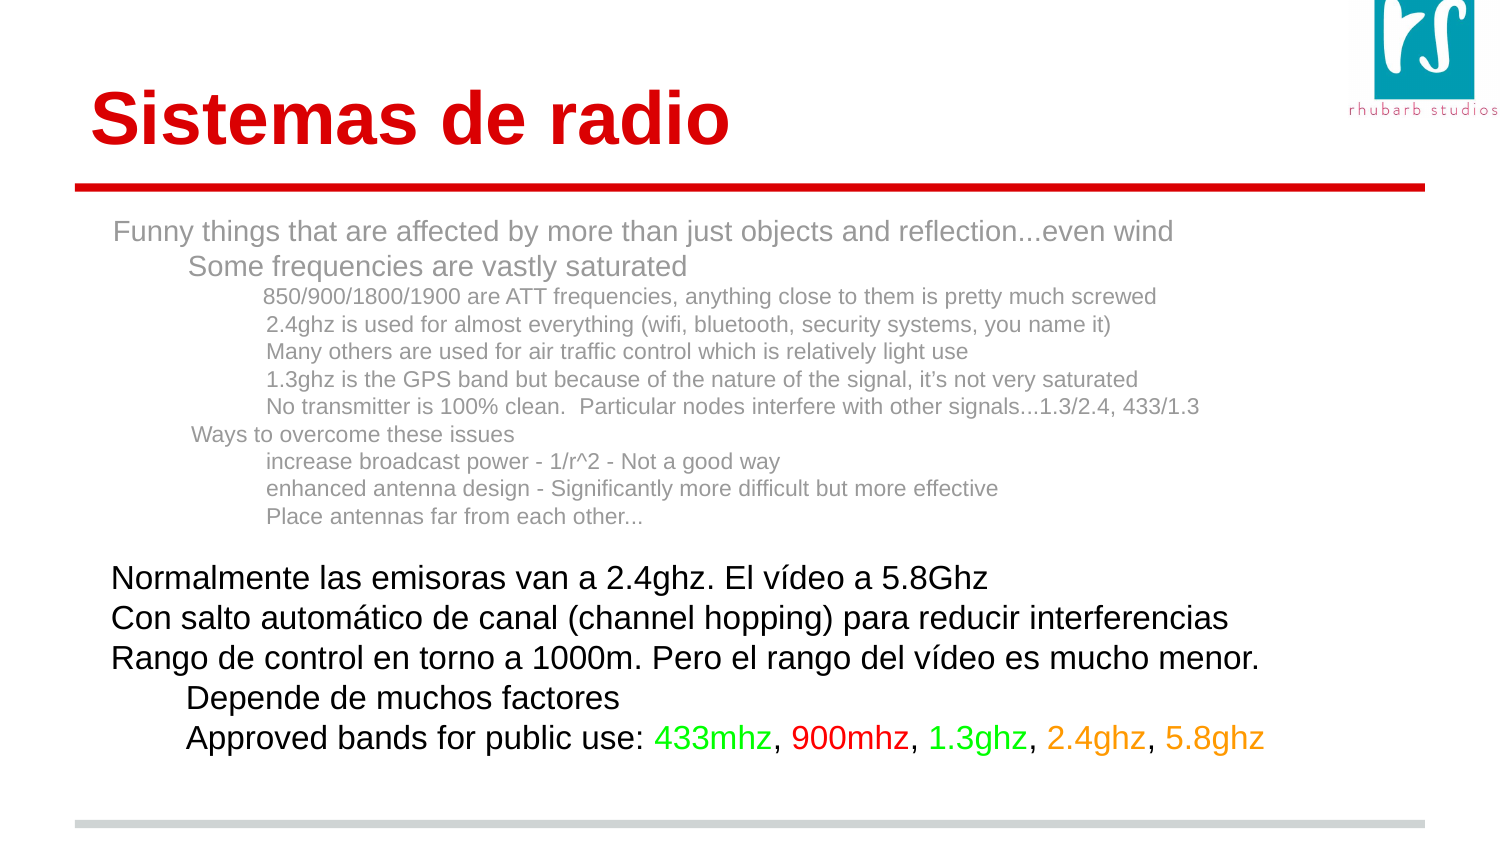

# Sistemas de radio
Funny things that are affected by more than just objects and reflection...even wind
Some frequencies are vastly saturated
850/900/1800/1900 are ATT frequencies, anything close to them is pretty much screwed
2.4ghz is used for almost everything (wifi, bluetooth, security systems, you name it)
Many others are used for air traffic control which is relatively light use
1.3ghz is the GPS band but because of the nature of the signal, it’s not very saturated
No transmitter is 100% clean. Particular nodes interfere with other signals...1.3/2.4, 433/1.3
Ways to overcome these issues
increase broadcast power - 1/r^2 - Not a good way
enhanced antenna design - Significantly more difficult but more effective
Place antennas far from each other...
Normalmente las emisoras van a 2.4ghz. El vídeo a 5.8Ghz
Con salto automático de canal (channel hopping) para reducir interferencias
Rango de control en torno a 1000m. Pero el rango del vídeo es mucho menor.
Depende de muchos factores
Approved bands for public use: 433mhz, 900mhz, 1.3ghz, 2.4ghz, 5.8ghz